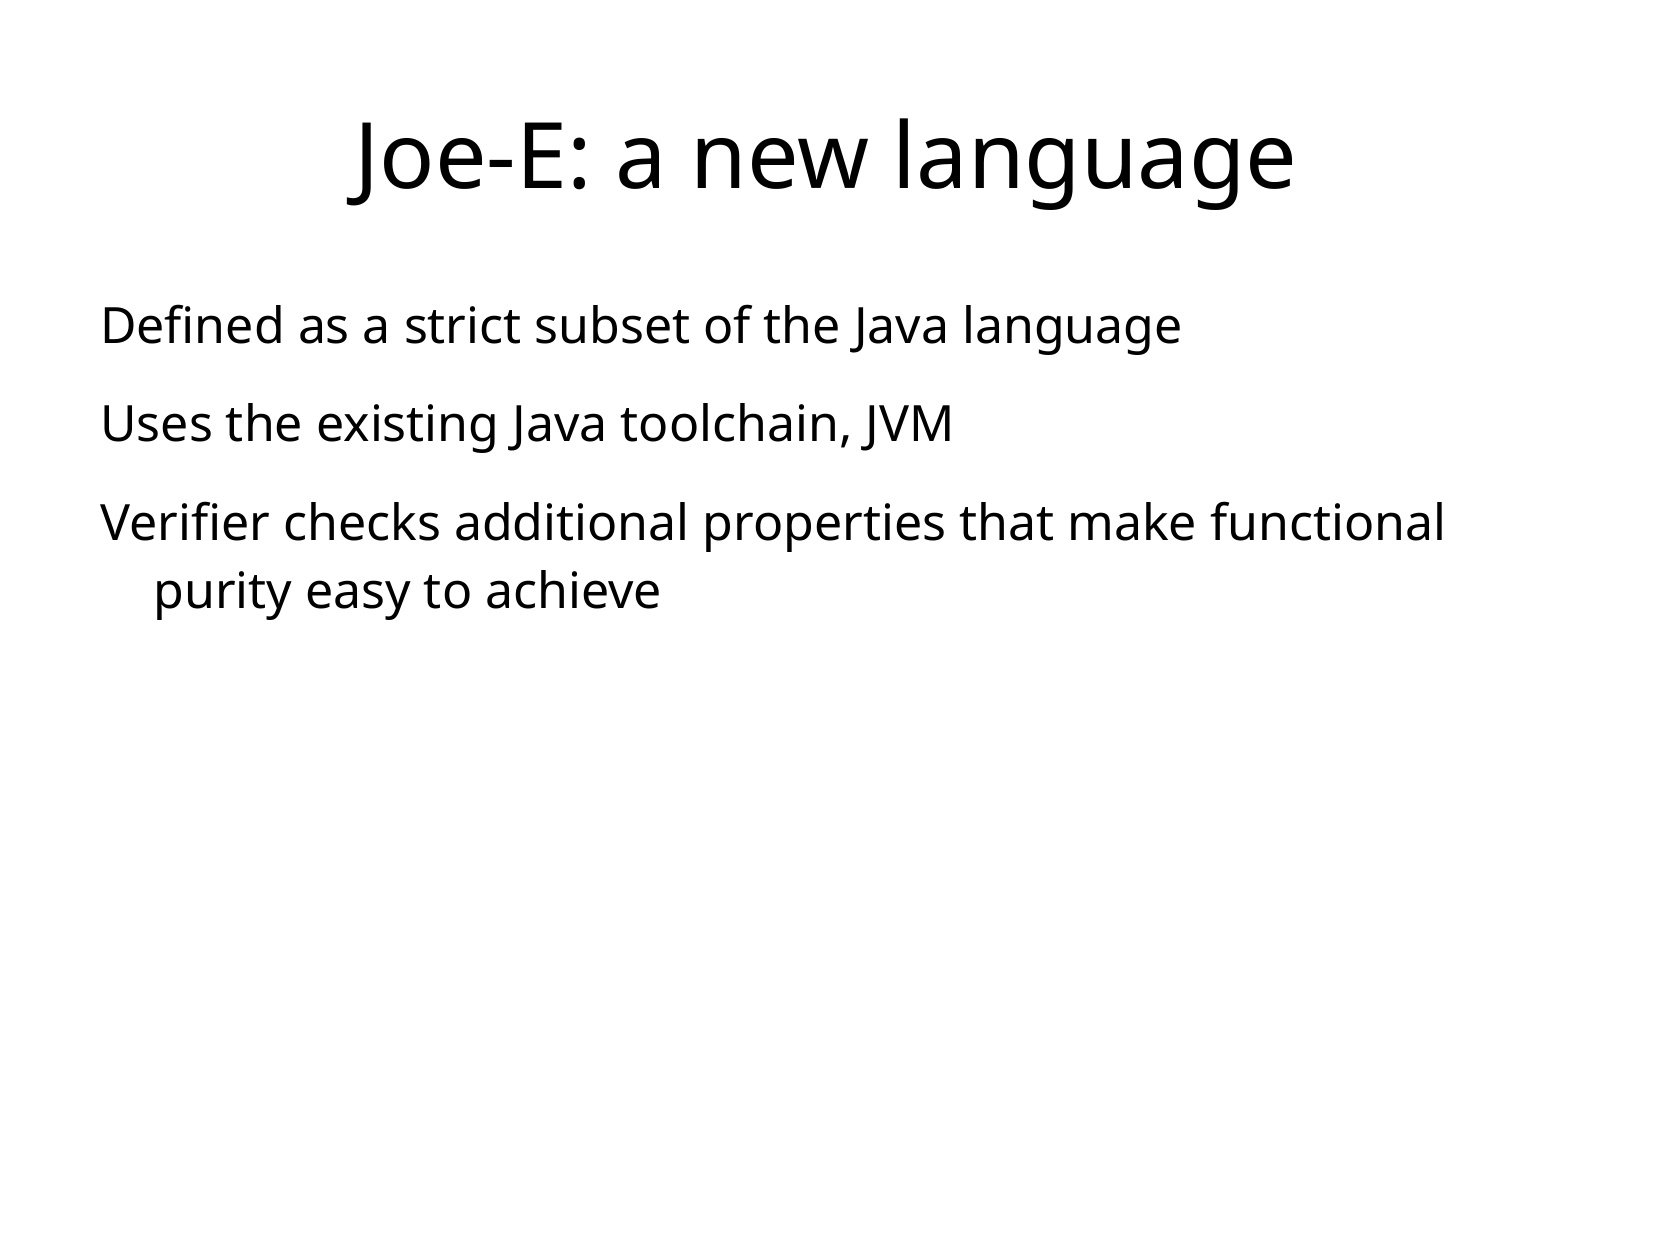

# Joe-E: a new language
Defined as a strict subset of the Java language
Uses the existing Java toolchain, JVM
Verifier checks additional properties that make functional purity easy to achieve